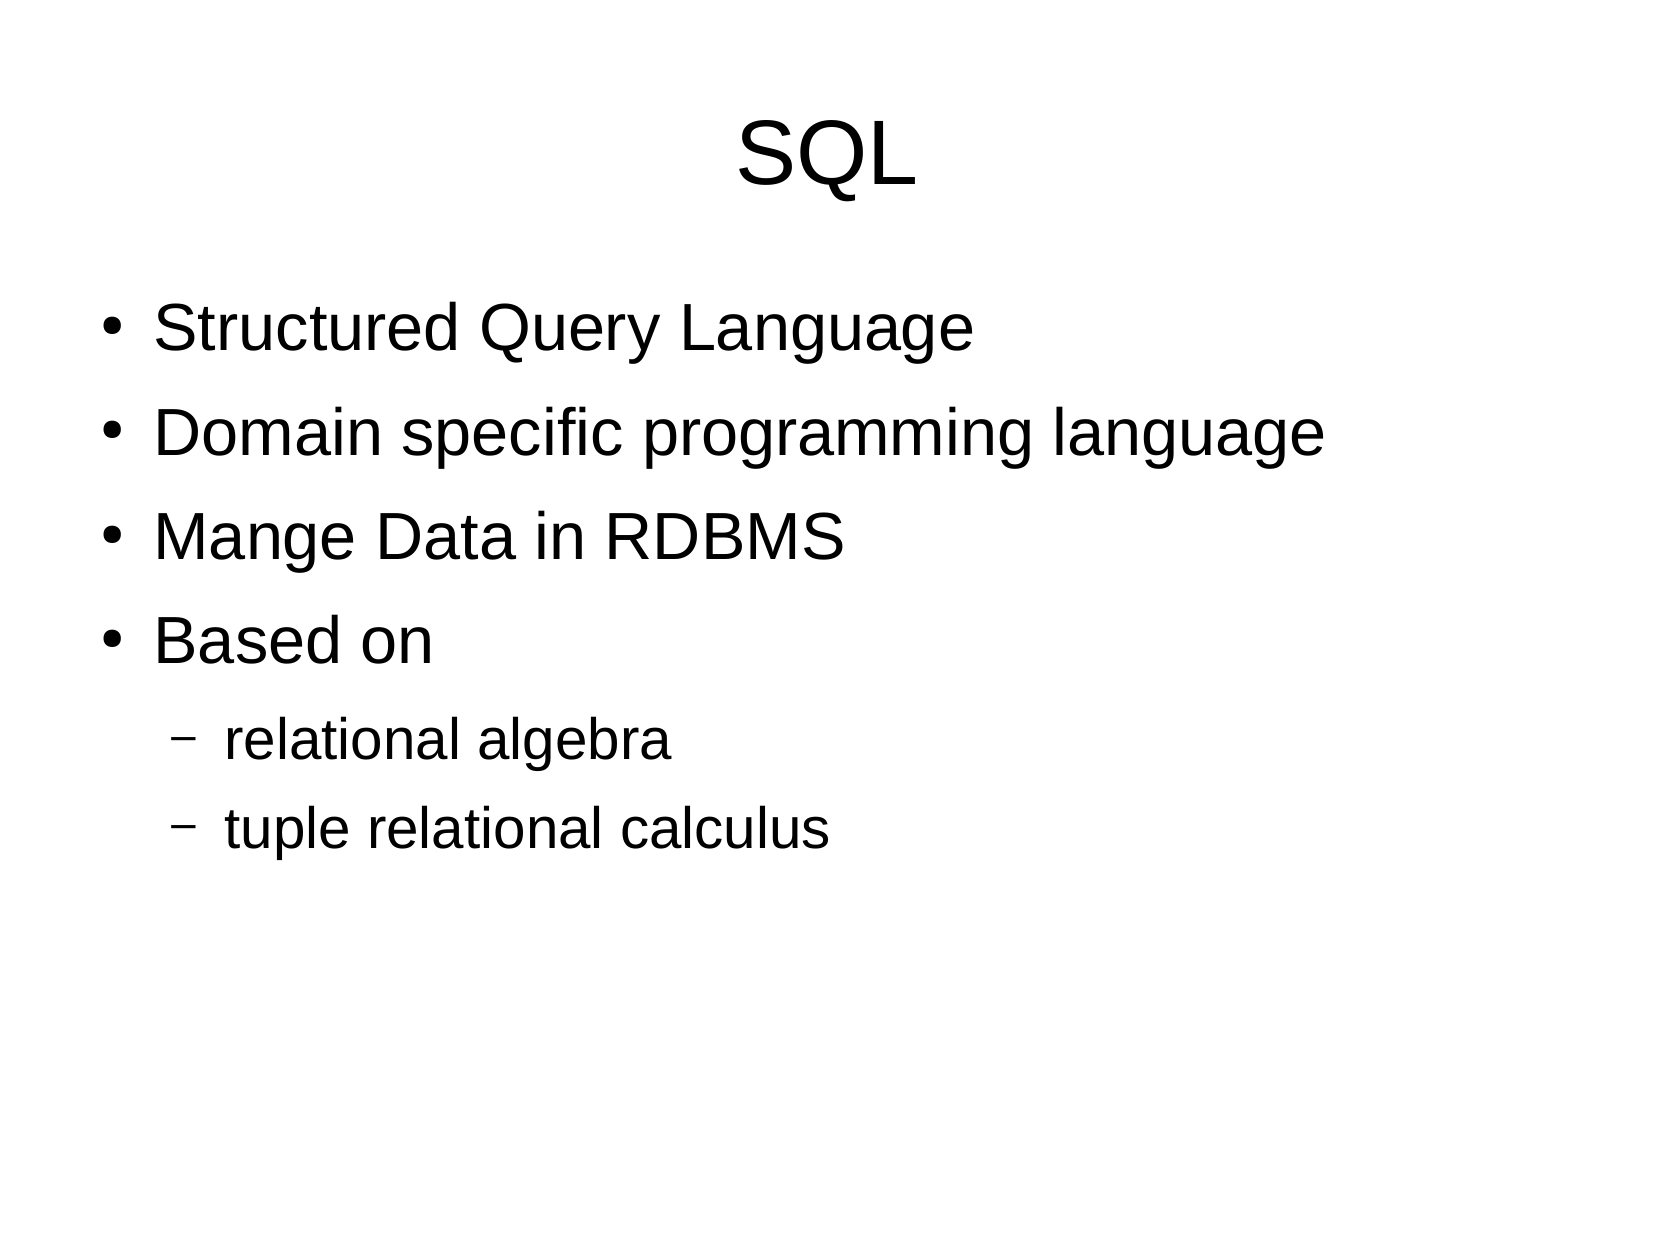

# SQL
Structured Query Language
Domain specific programming language
Mange Data in RDBMS
Based on
relational algebra
tuple relational calculus